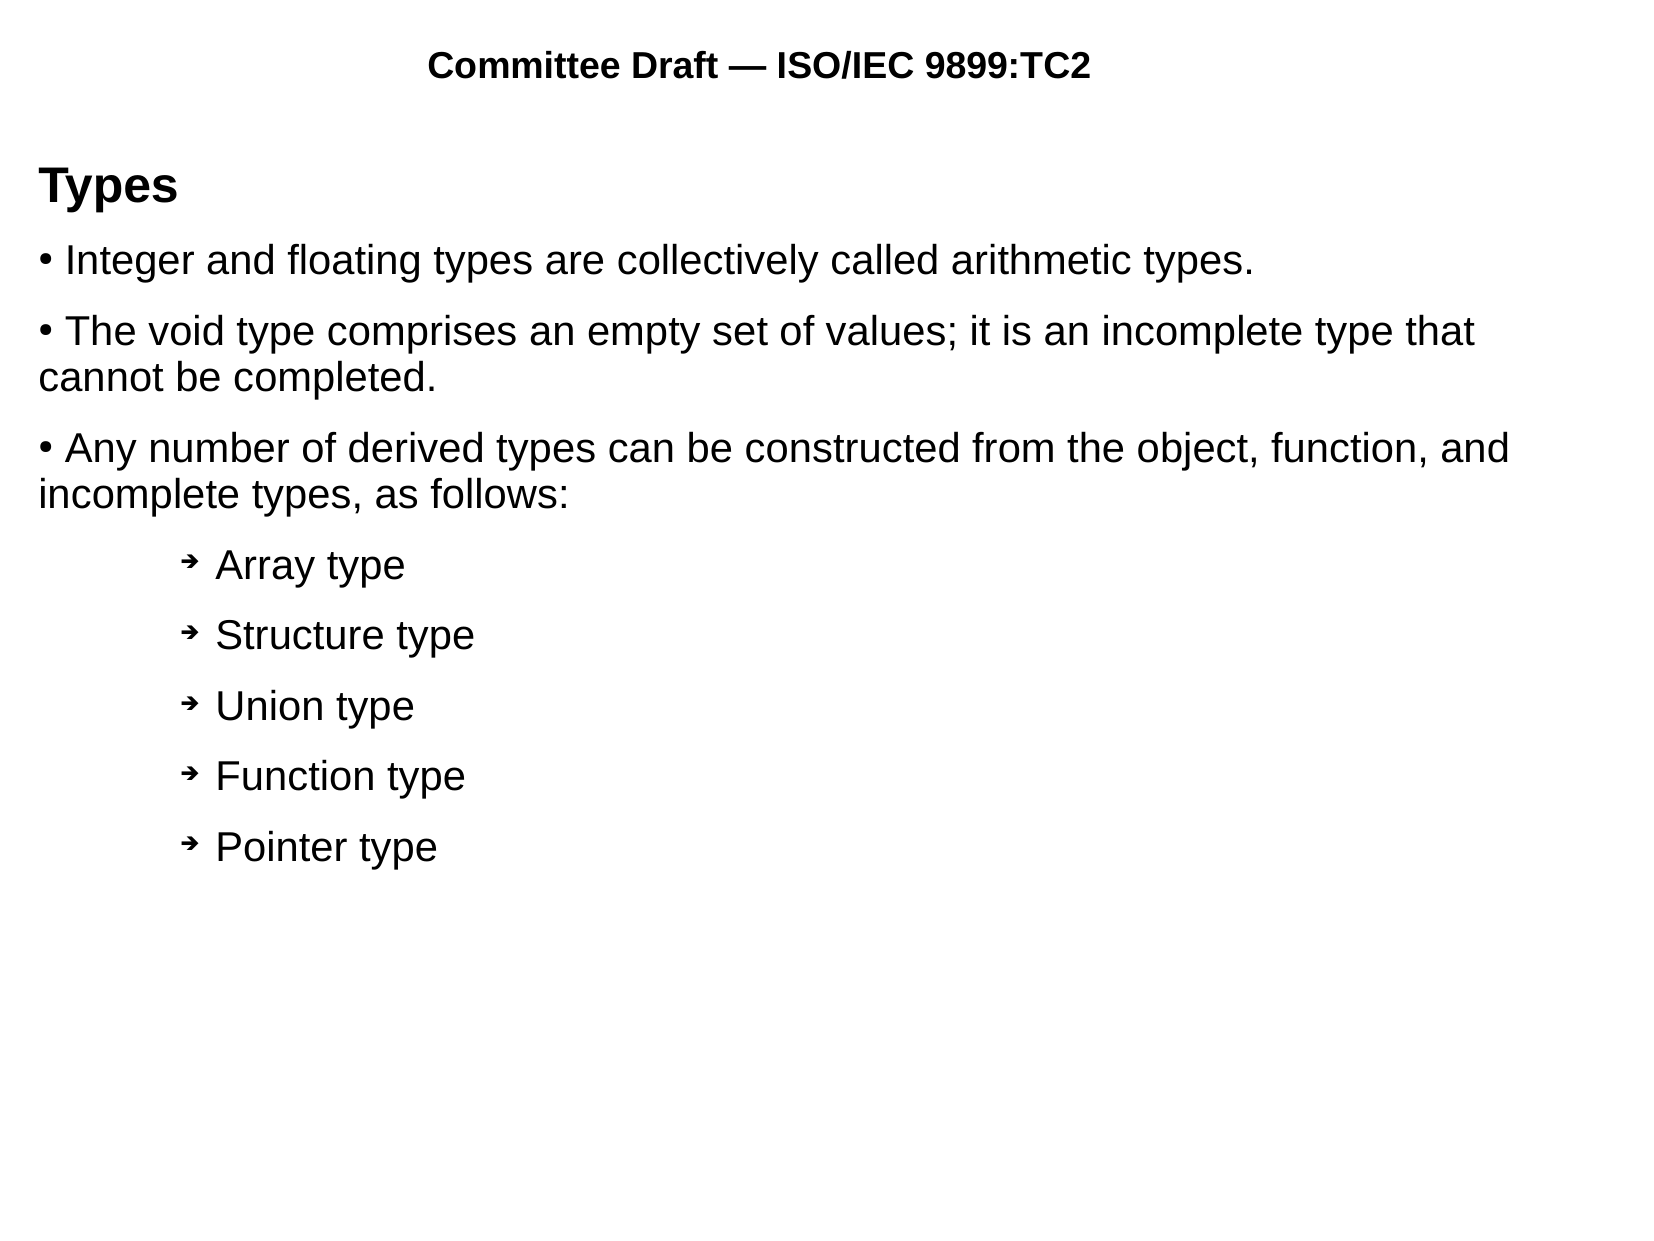

Committee Draft — ISO/IEC 9899:TC2
Types
 Integer and floating types are collectively called arithmetic types.
 The void type comprises an empty set of values; it is an incomplete type that cannot be completed.
 Any number of derived types can be constructed from the object, function, and incomplete types, as follows:
Array type
Structure type
Union type
Function type
Pointer type